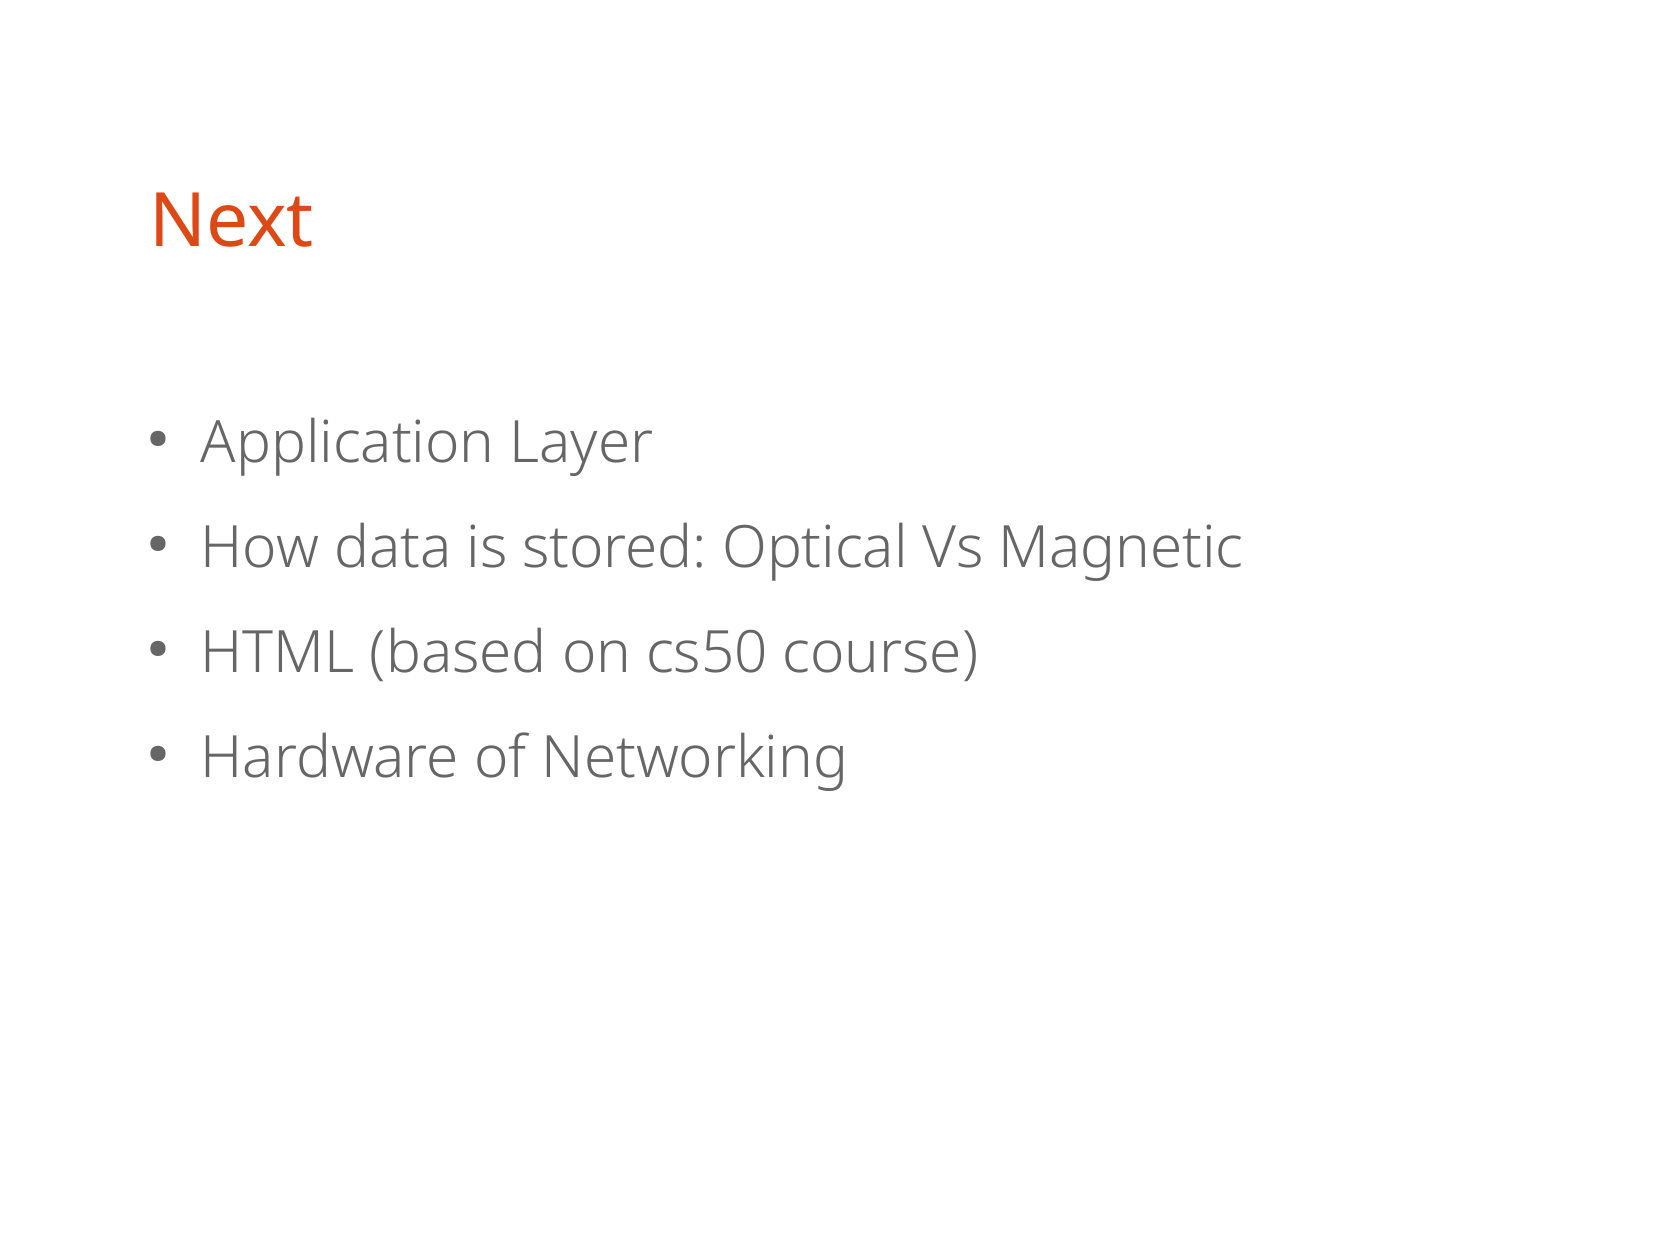

# Next
Application Layer
How data is stored: Optical Vs Magnetic
HTML (based on cs50 course)
Hardware of Networking